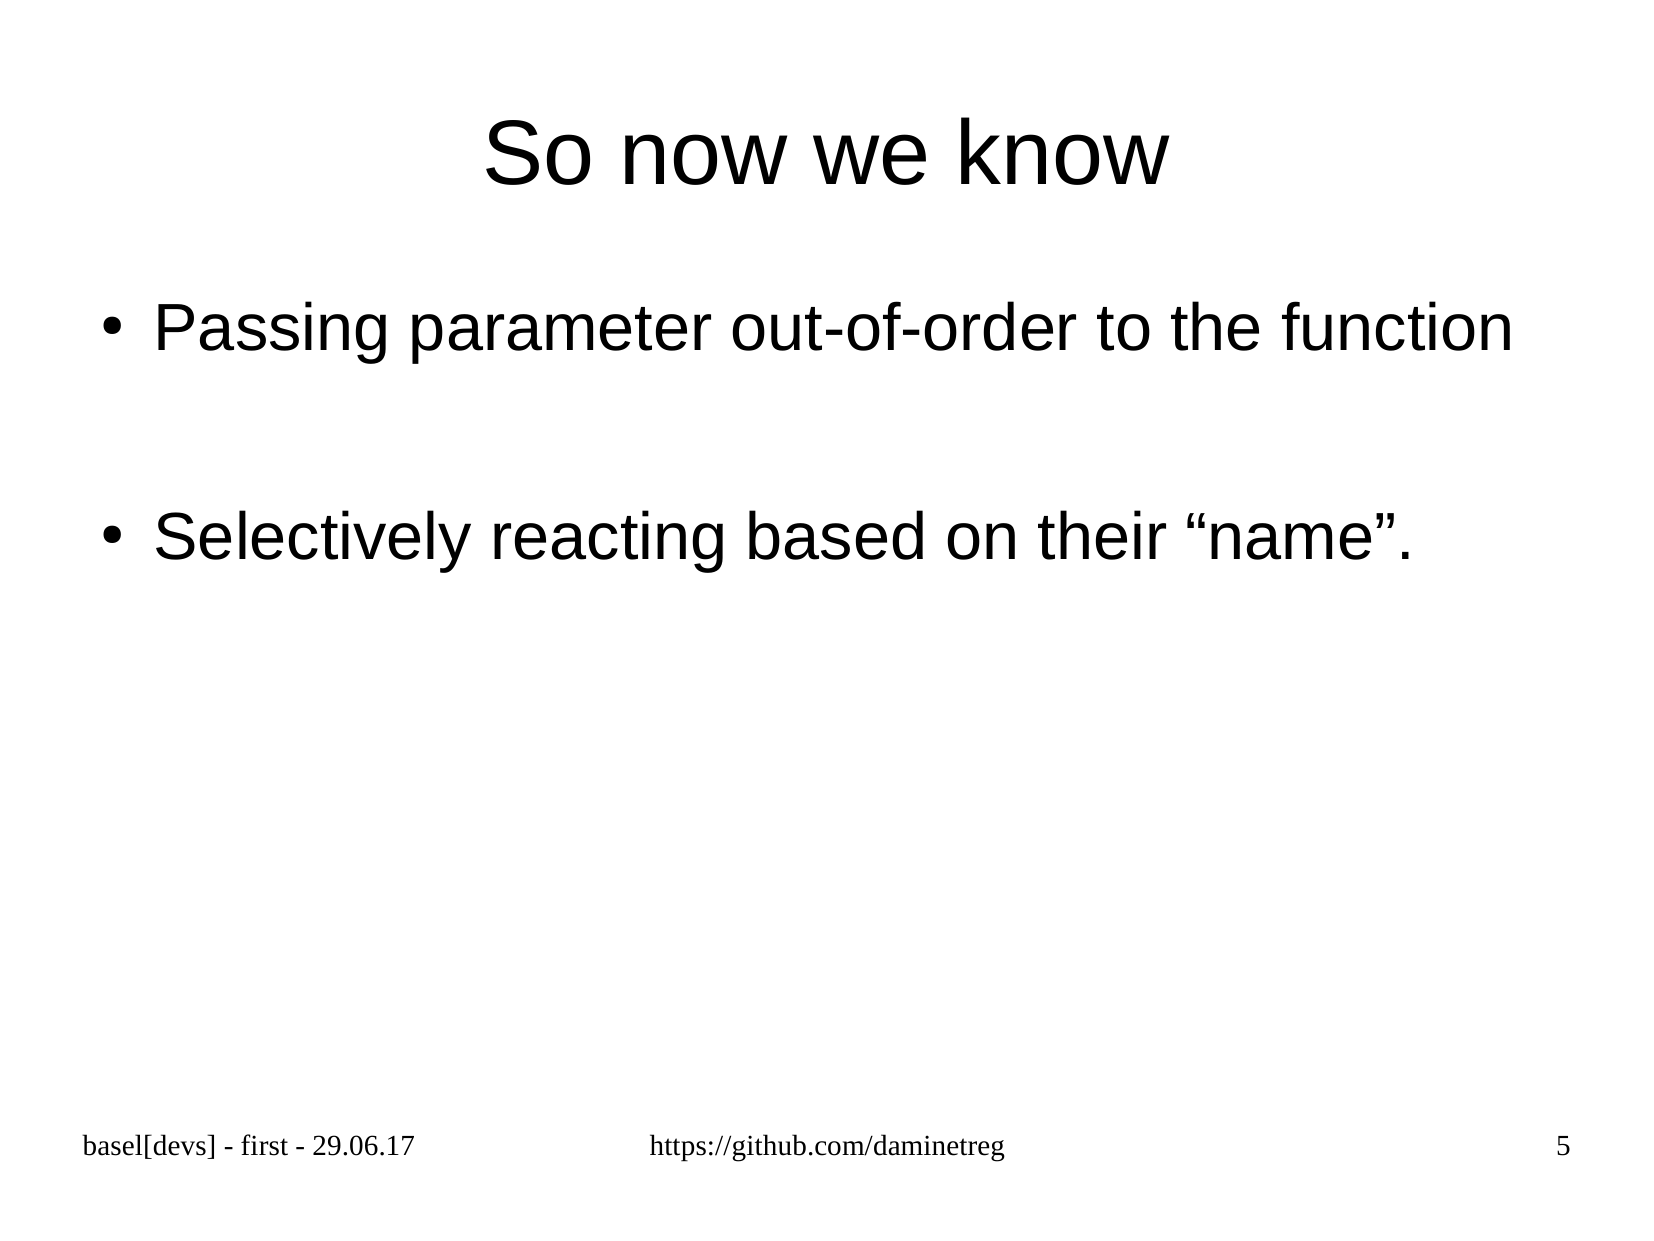

# So now we know
Passing parameter out-of-order to the function
Selectively reacting based on their “name”.
basel[devs] - first - 29.06.17
https://github.com/daminetreg
5